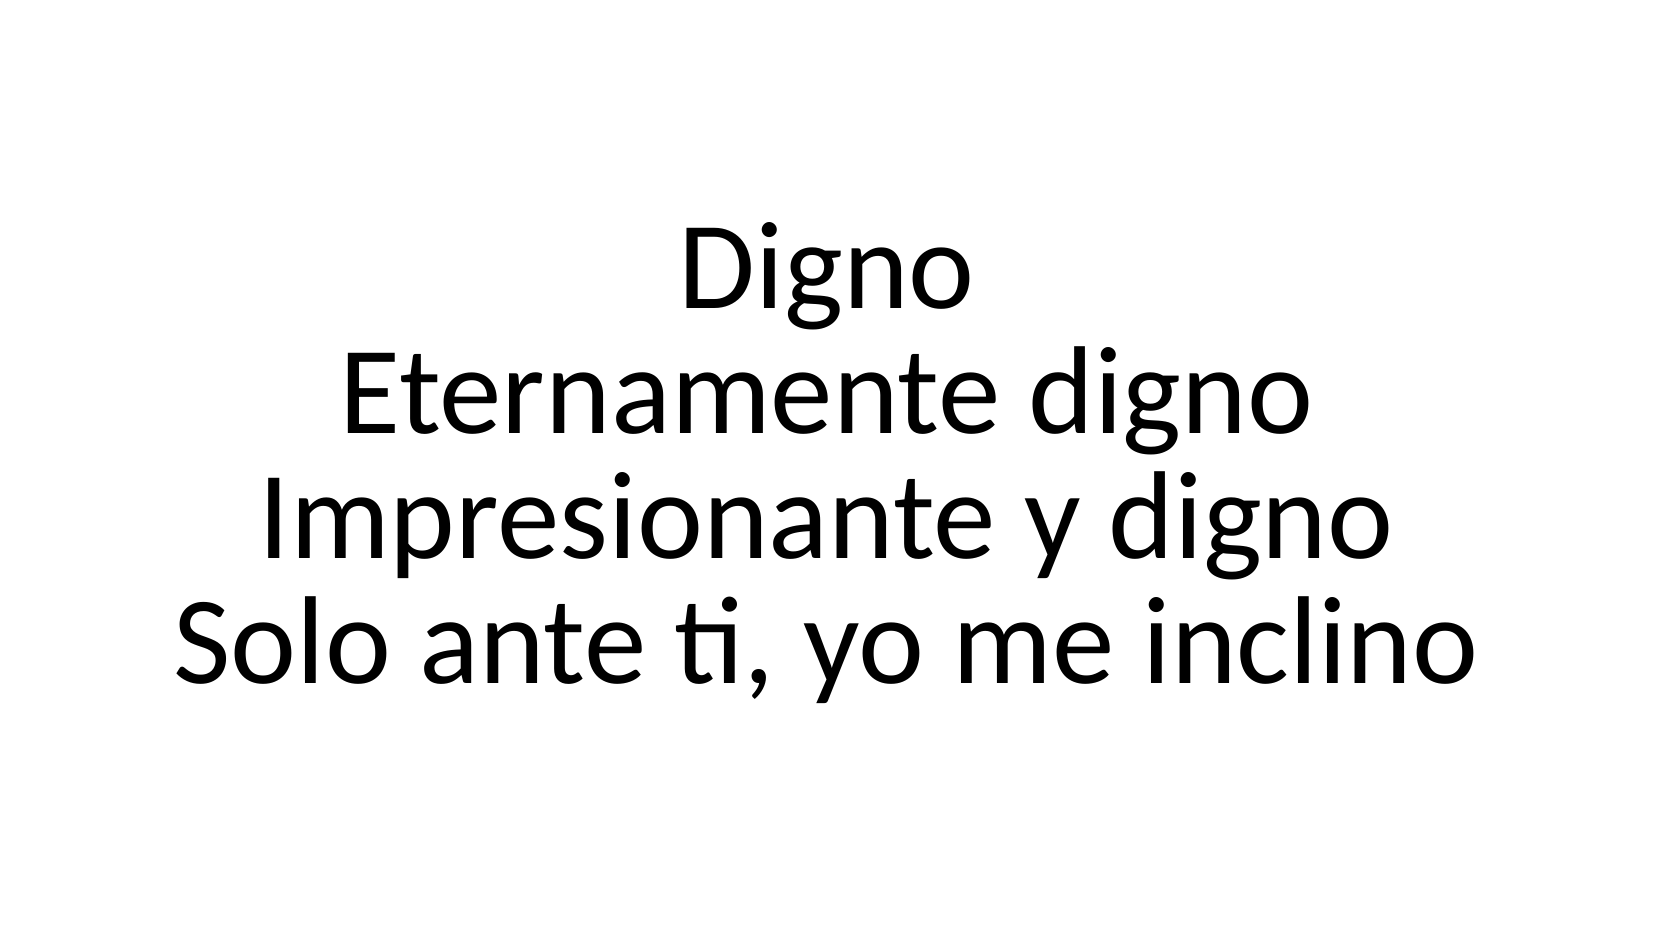

# Digno Eternamente digno Impresionante y digno Solo ante ti, yo me inclino